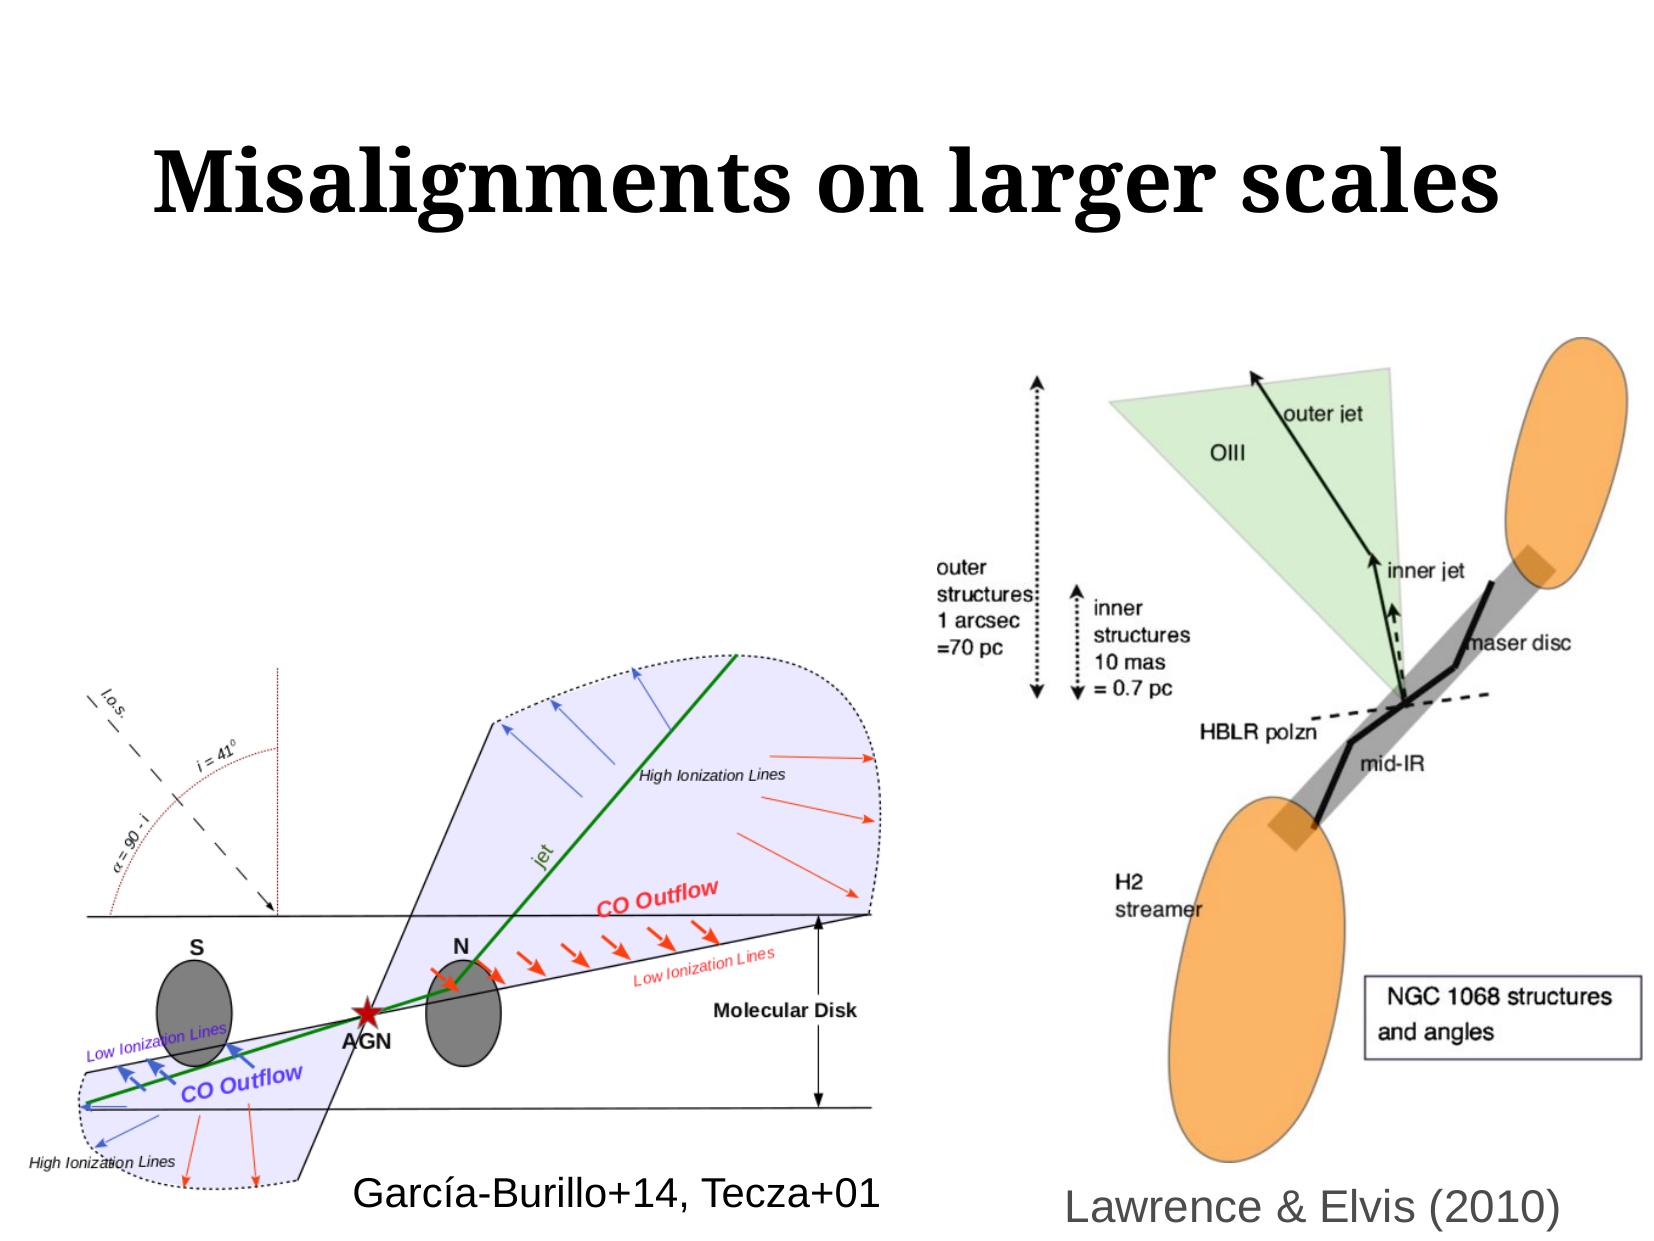

# Misalignments on larger scales
García-Burillo+14, Tecza+01
Lawrence & Elvis (2010)